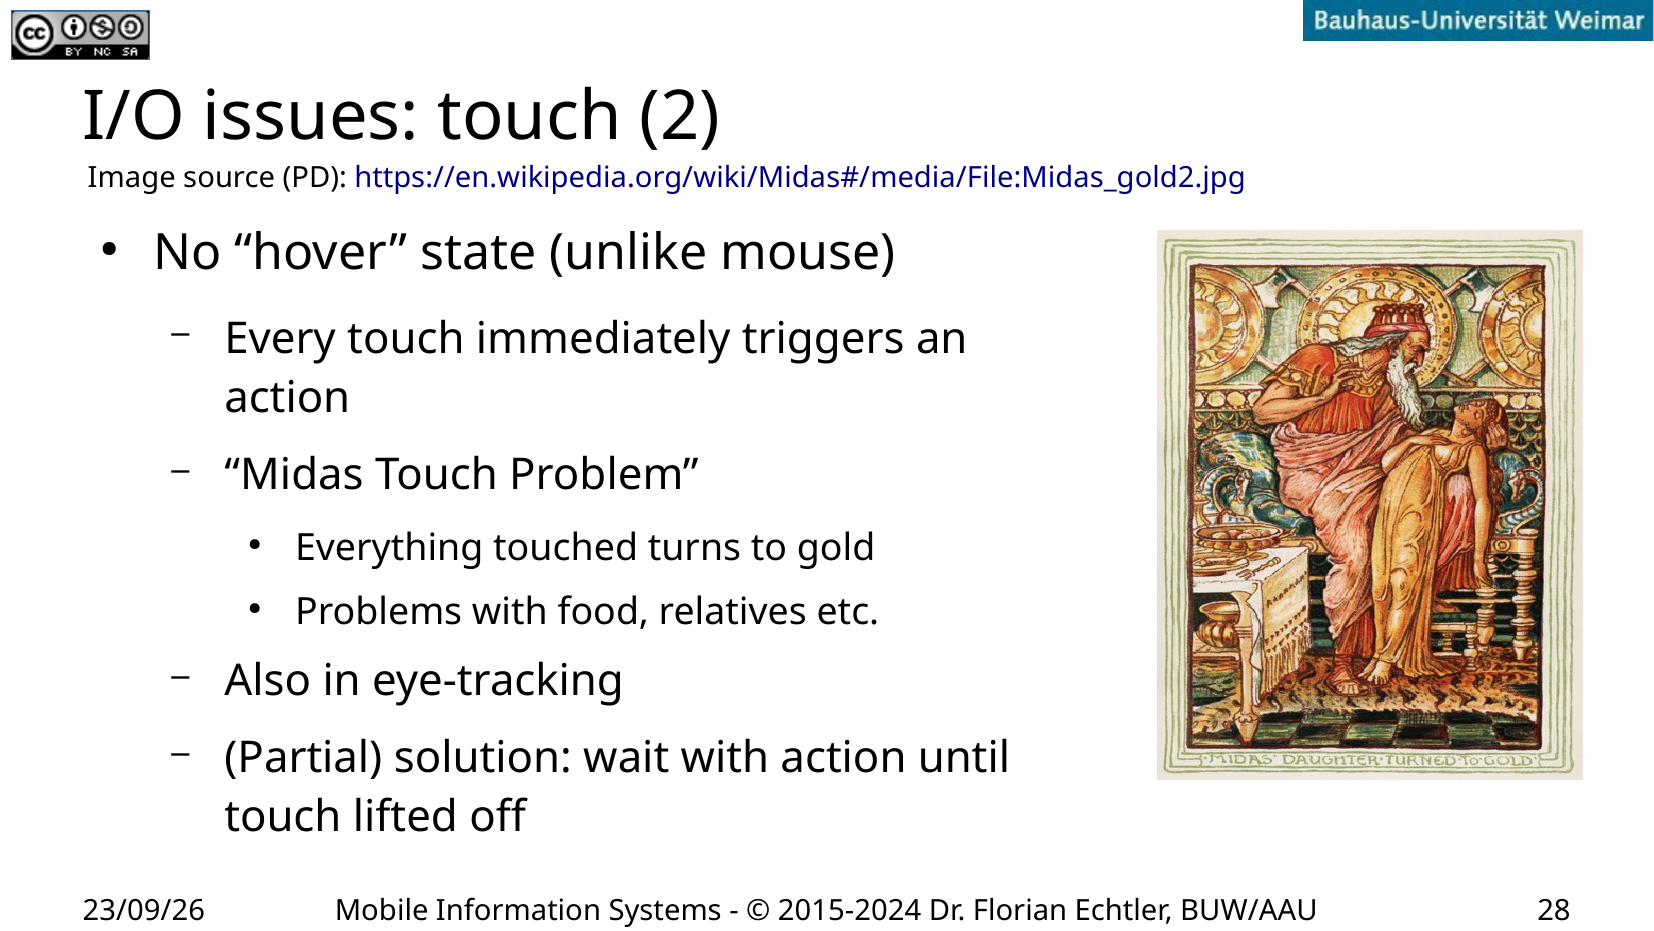

# I/O issues: touch (2)
Image source (PD): https://en.wikipedia.org/wiki/Midas#/media/File:Midas_gold2.jpg
No “hover” state (unlike mouse)
Every touch immediately triggers an action
“Midas Touch Problem”
Everything touched turns to gold
Problems with food, relatives etc.
Also in eye-tracking
(Partial) solution: wait with action until touch lifted off
Mobile Information Systems - © 2015-2024 Dr. Florian Echtler, BUW/AAU
28